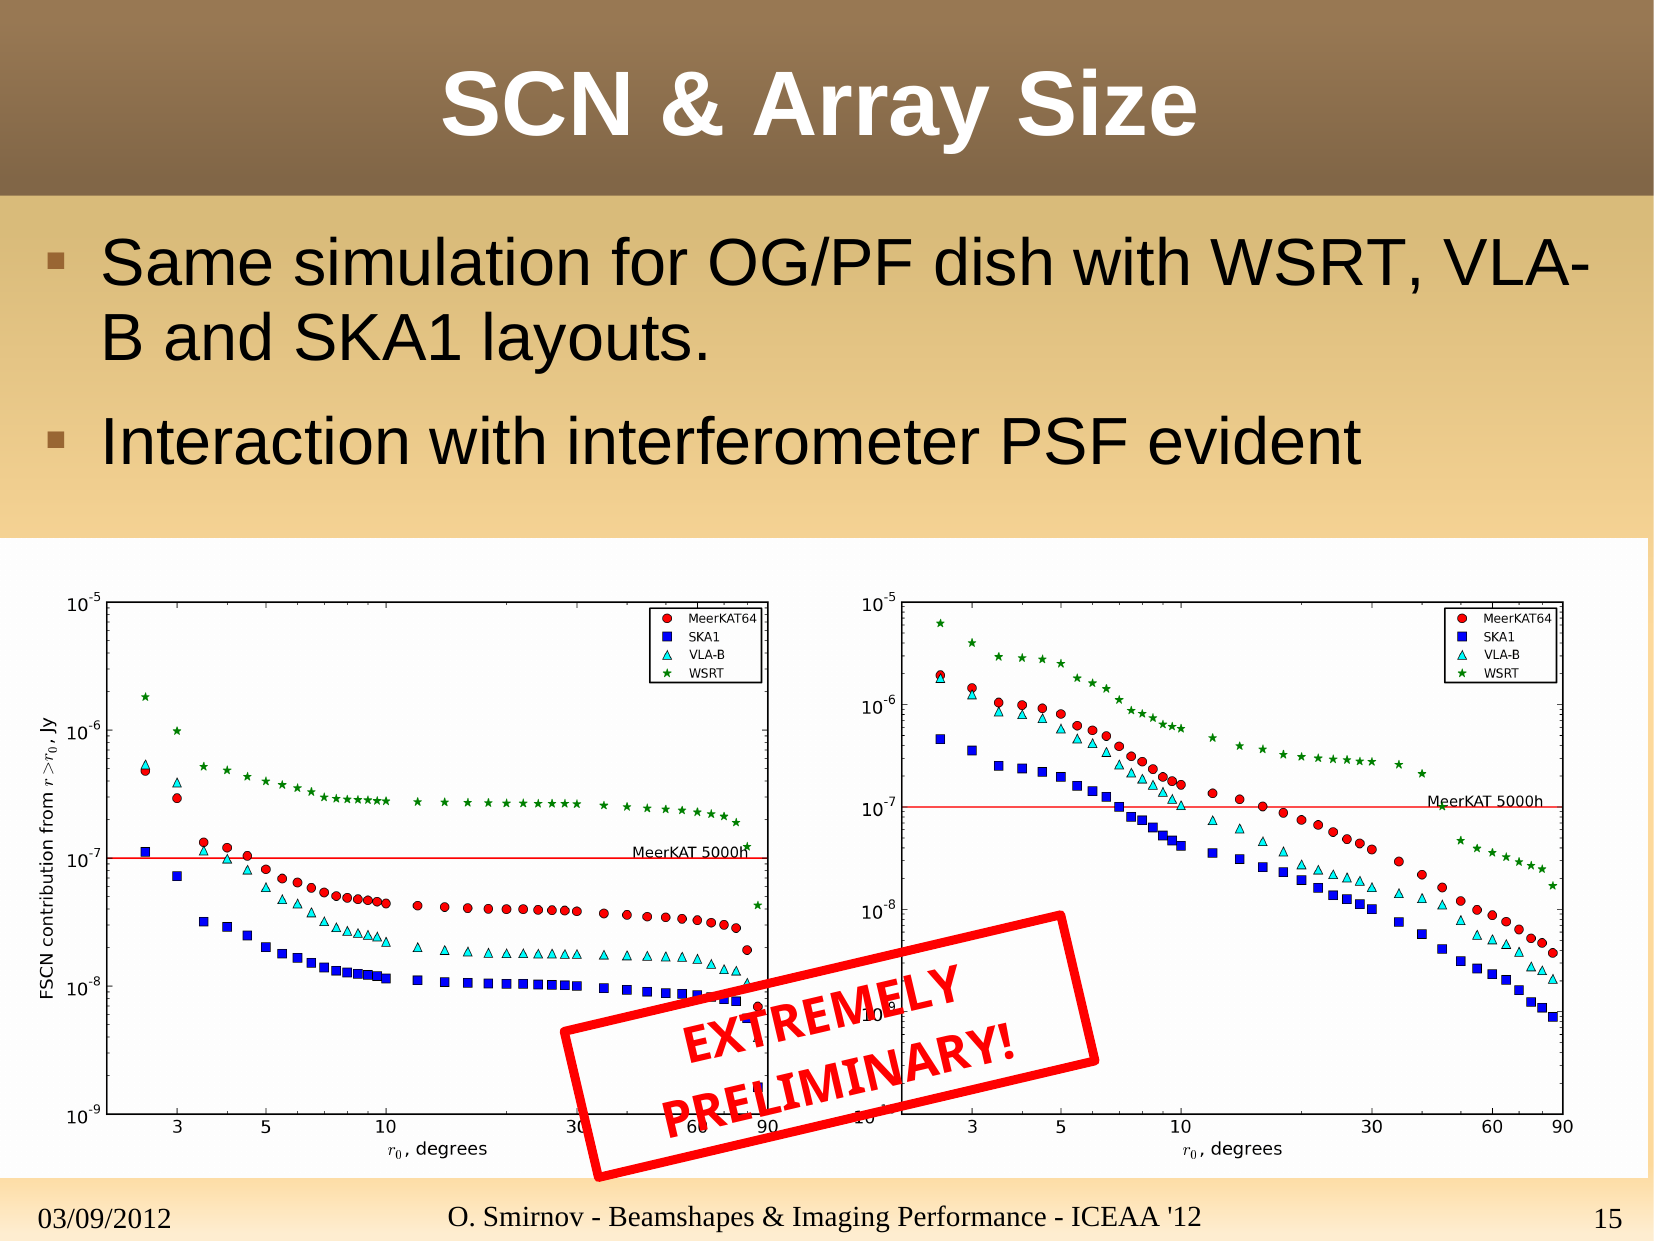

# SCN & Array Size
Same simulation for OG/PF dish with WSRT, VLA-B and SKA1 layouts.
Interaction with interferometer PSF evident
EXTREMELY
PRELIMINARY!
O. Smirnov - Beamshapes & Imaging Performance - ICEAA '12
03/09/2012
15